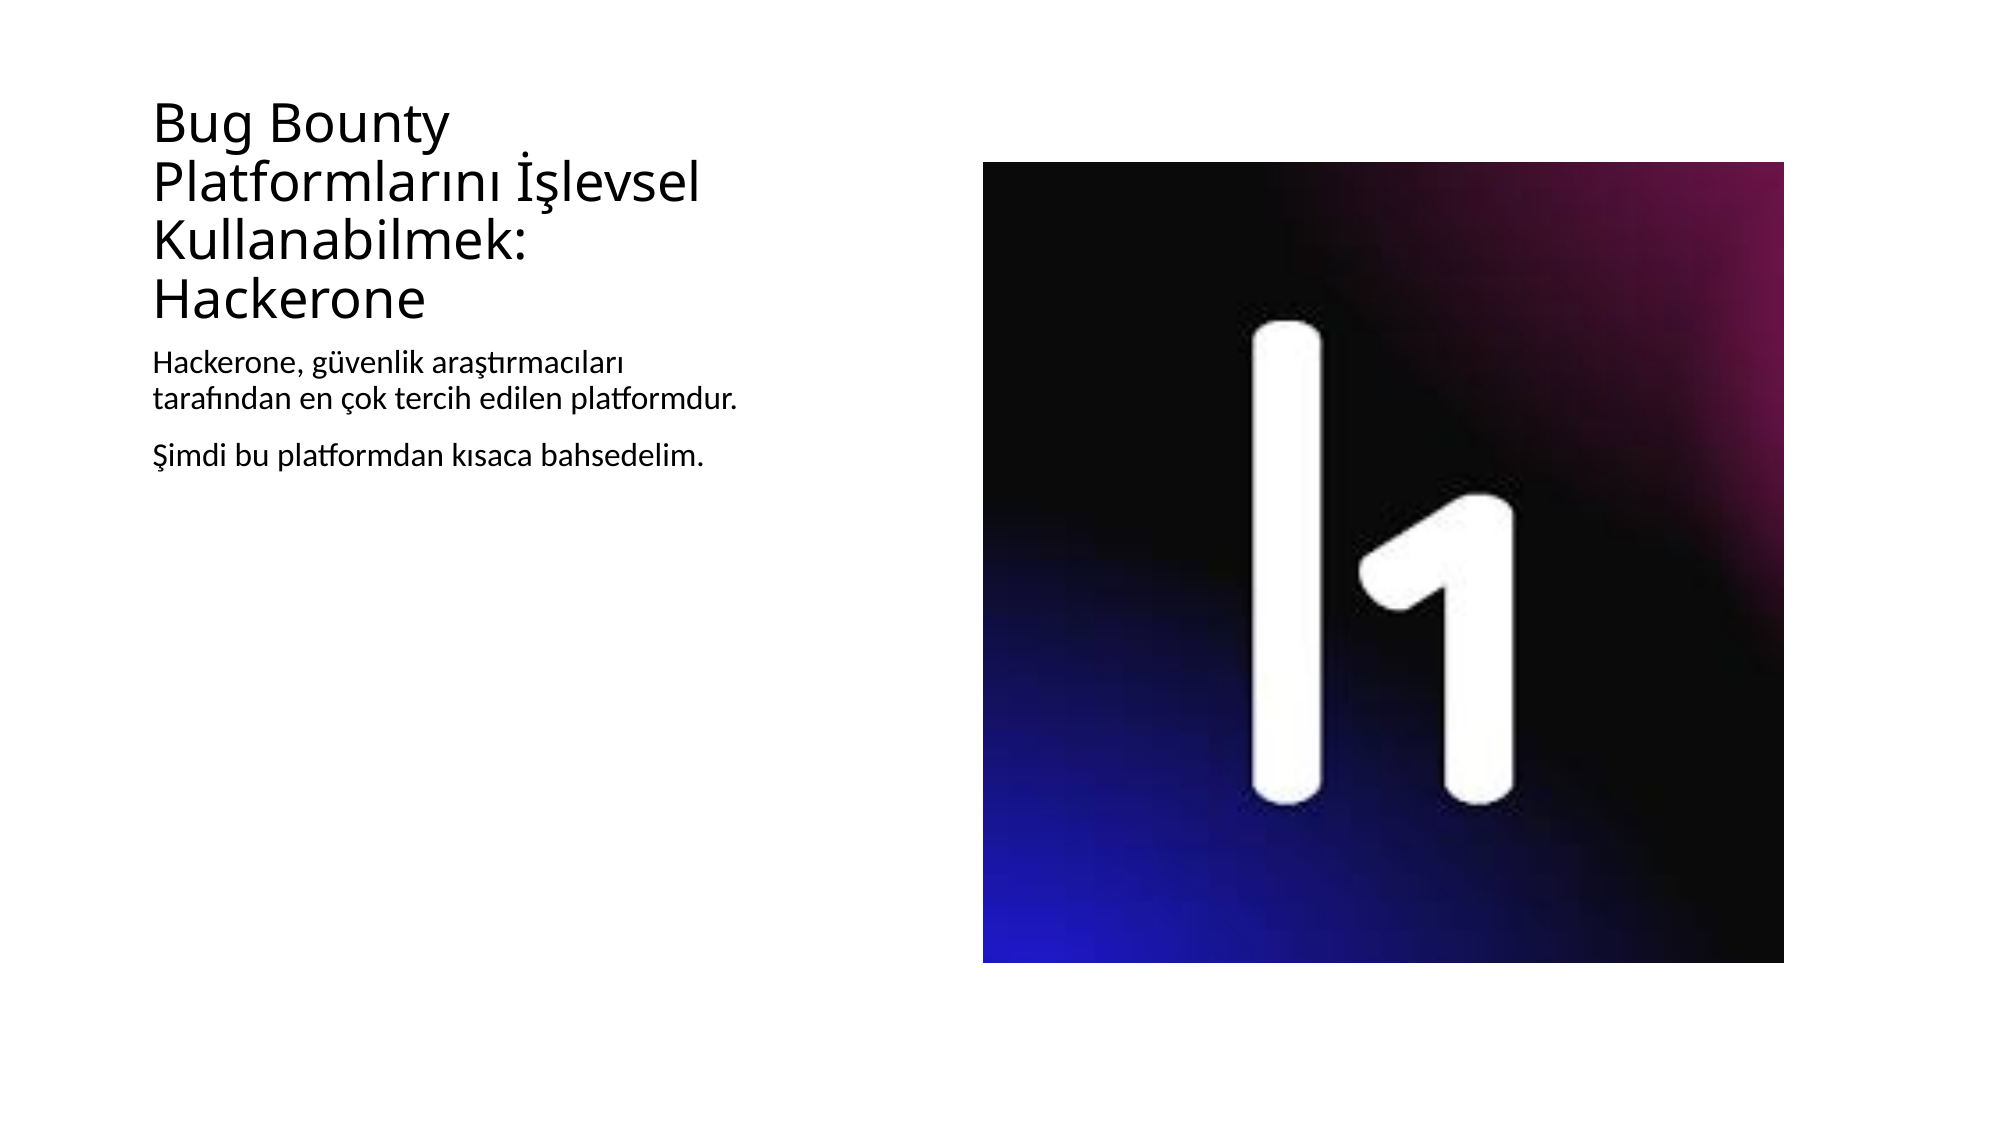

# Bug Bounty Platformlarını İşlevsel Kullanabilmek: Hackerone
Hackerone, güvenlik araştırmacıları tarafından en çok tercih edilen platformdur.
Şimdi bu platformdan kısaca bahsedelim.